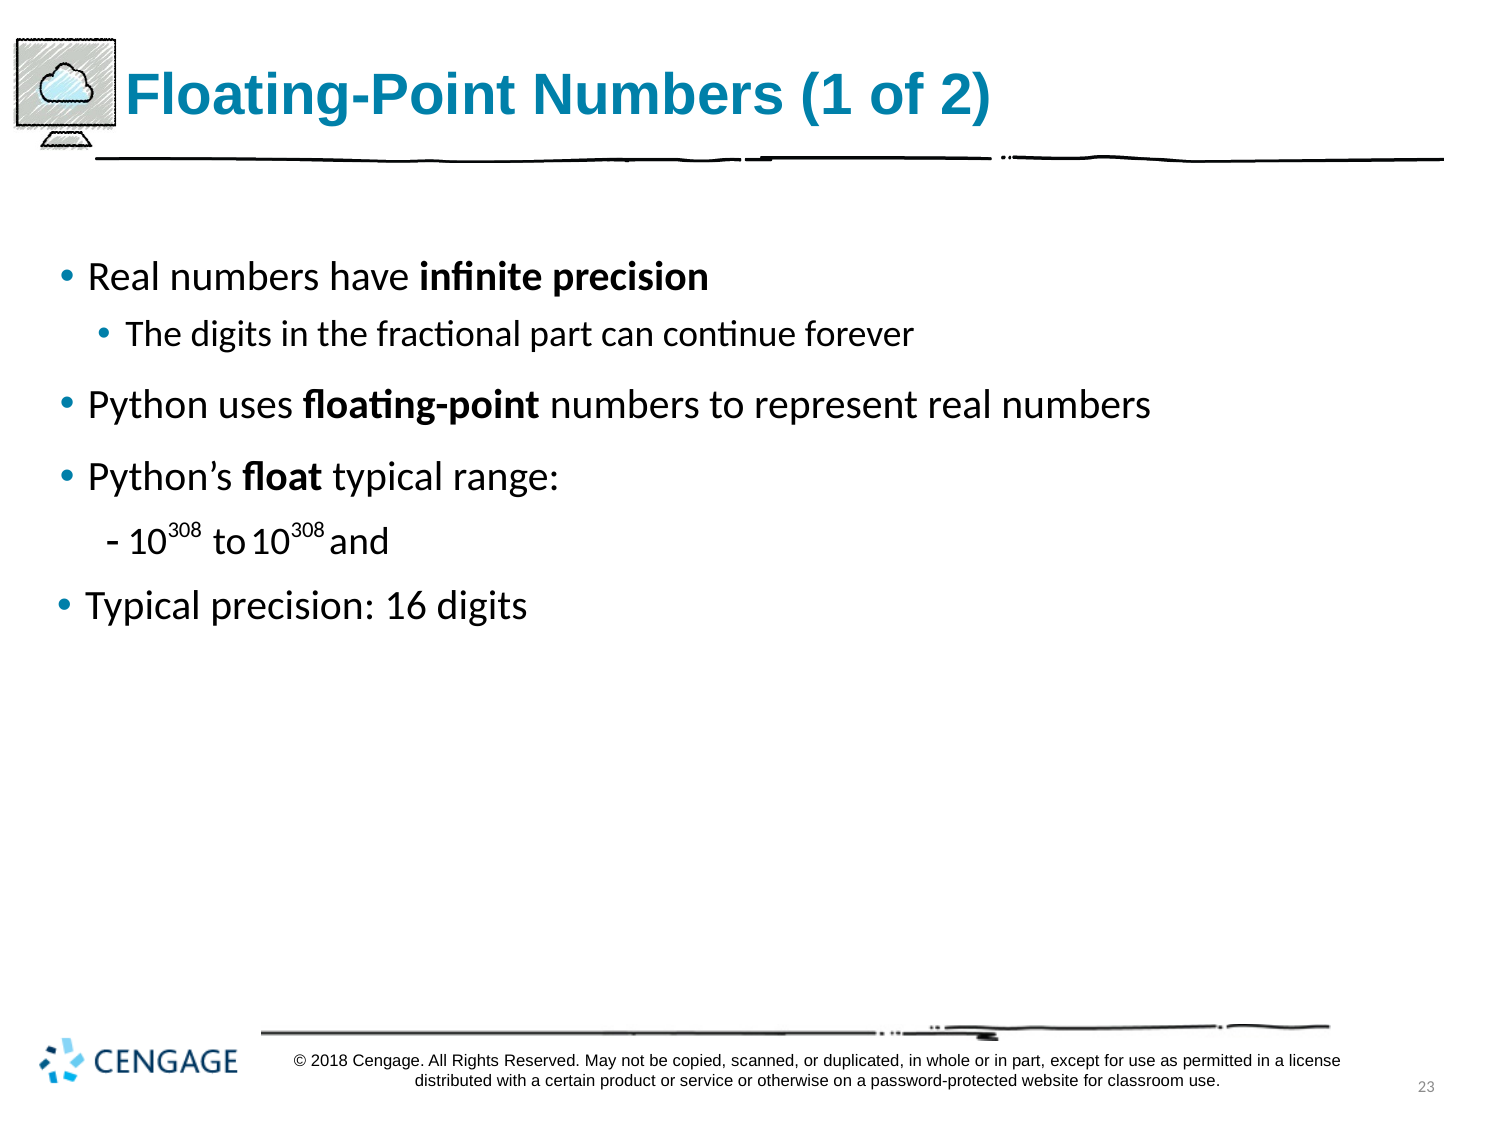

# Floating-Point Numbers (1 of 2)
Real numbers have infinite precision
The digits in the fractional part can continue forever
Python uses floating-point numbers to represent real numbers
Python’s float typical range:
Typical precision: 16 digits
© 2018 Cengage. All Rights Reserved. May not be copied, scanned, or duplicated, in whole or in part, except for use as permitted in a license distributed with a certain product or service or otherwise on a password-protected website for classroom use.